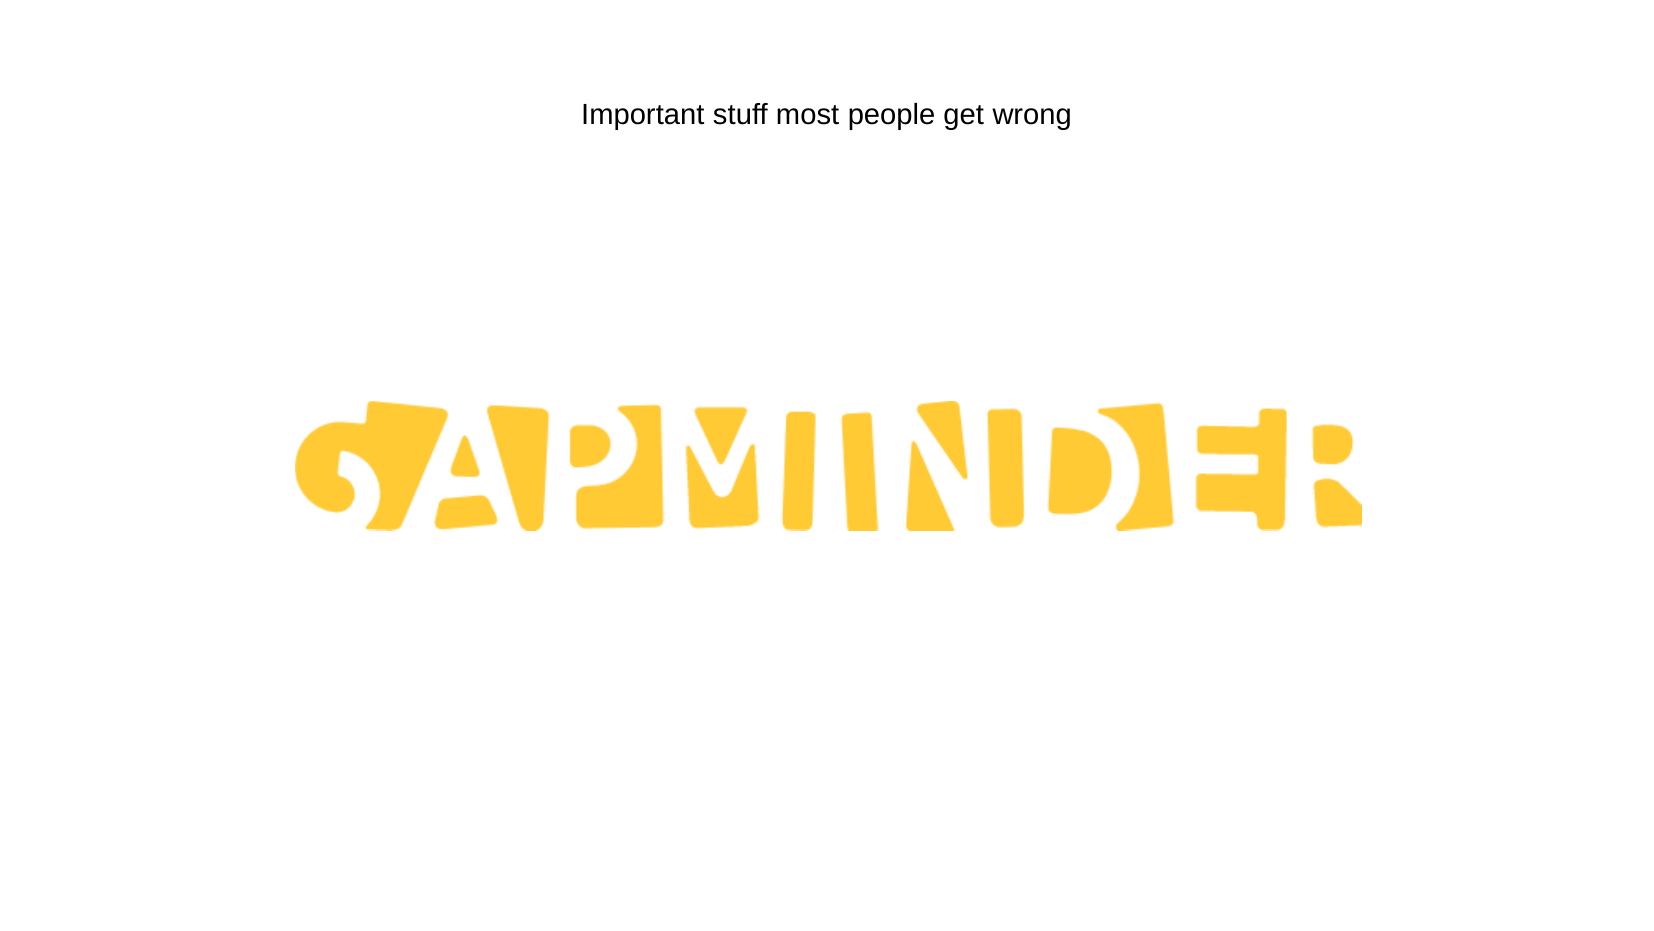

# Important stuff most people get wrong